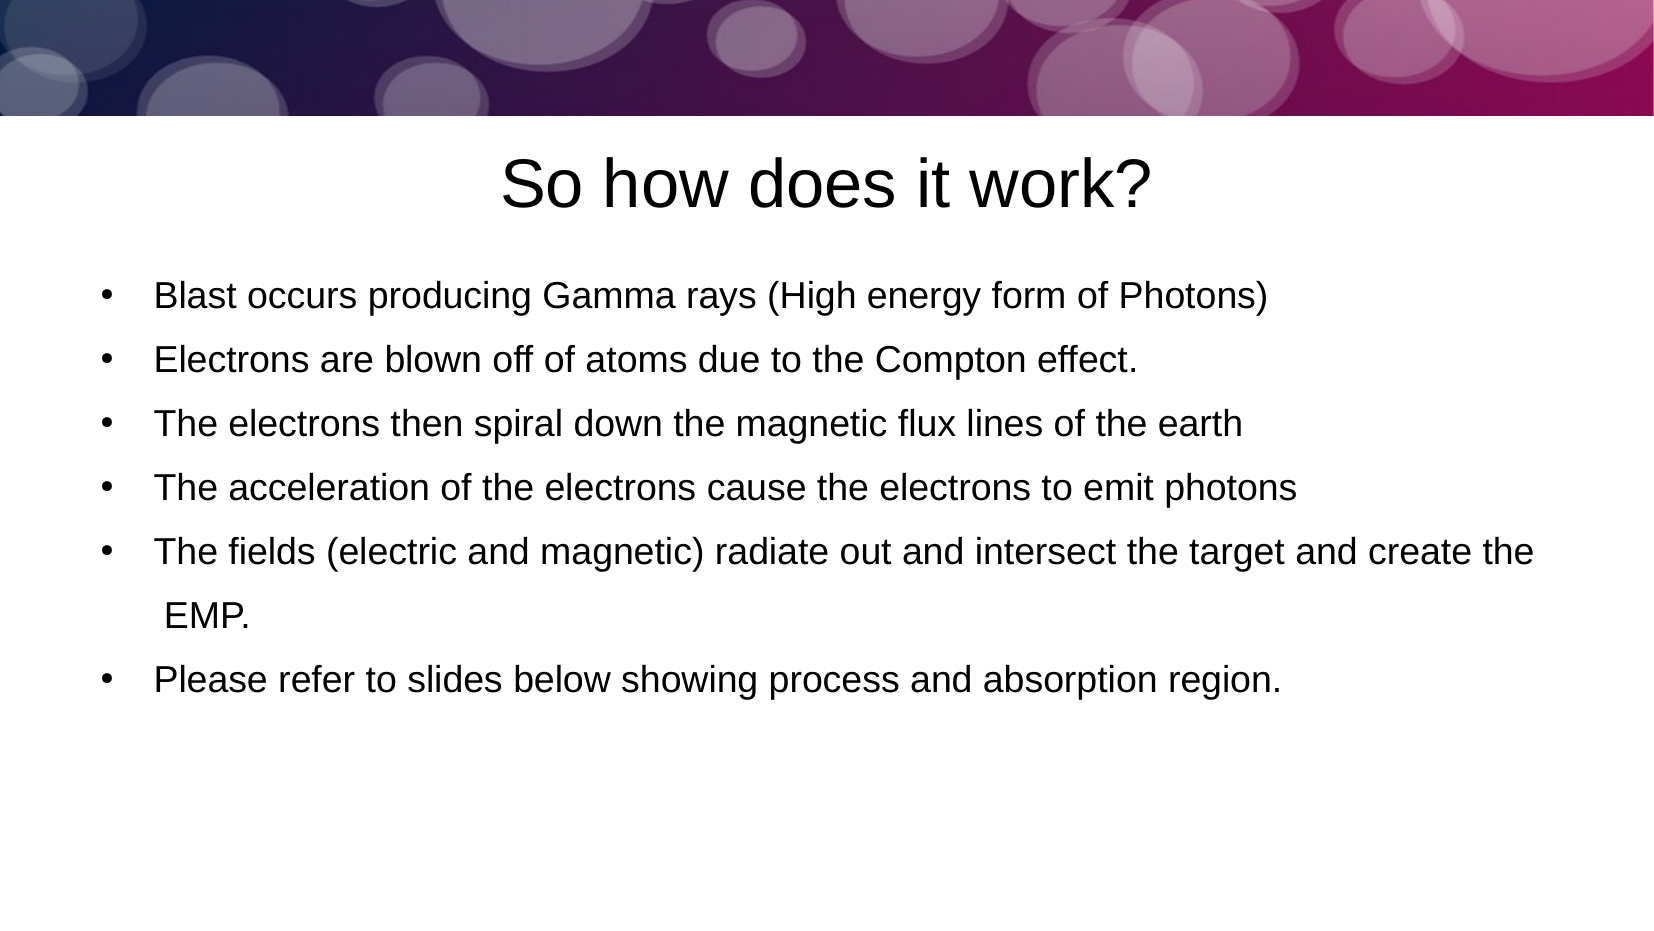

# So how does it work?
Blast occurs producing Gamma rays (High energy form of Photons)
Electrons are blown off of atoms due to the Compton effect.
The electrons then spiral down the magnetic flux lines of the earth
The acceleration of the electrons cause the electrons to emit photons
The fields (electric and magnetic) radiate out and intersect the target and create the
 EMP.
Please refer to slides below showing process and absorption region.